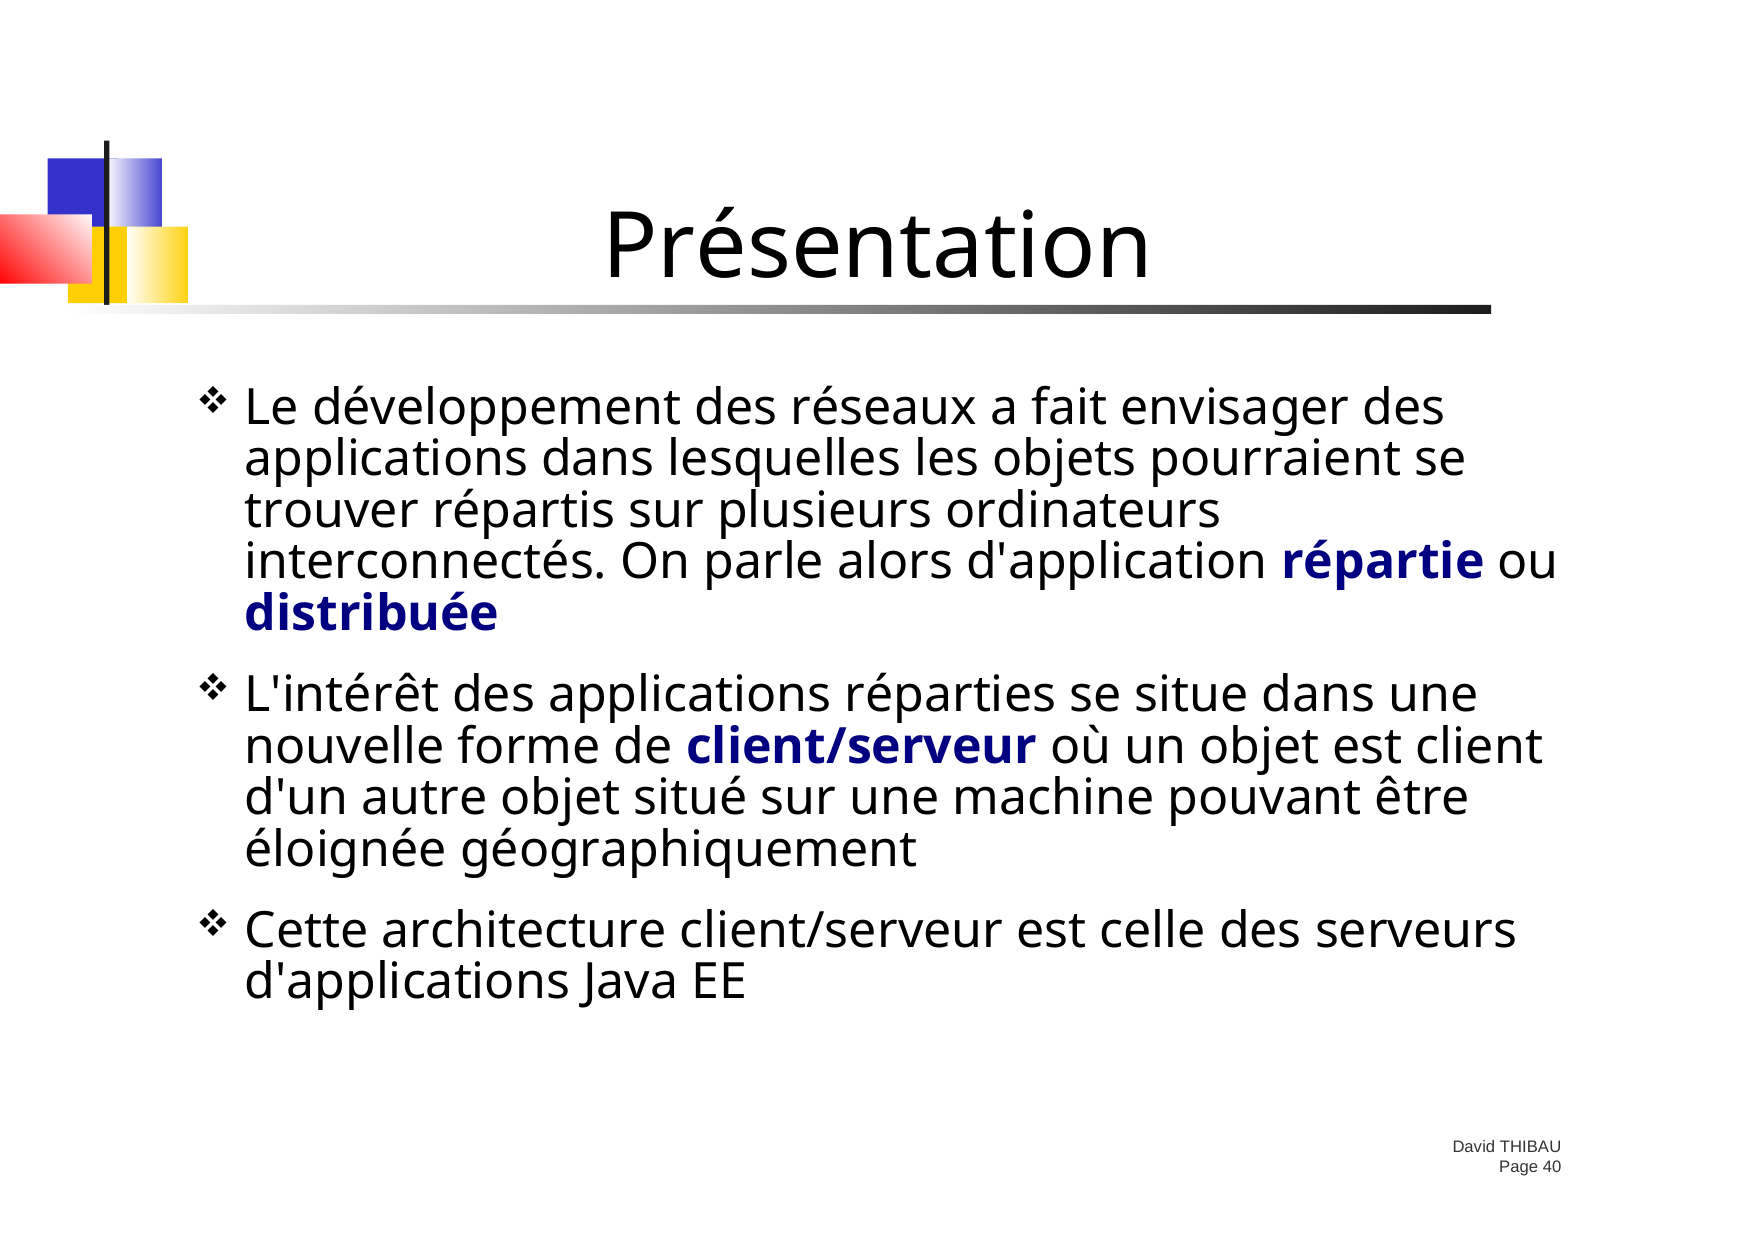

# Présentation
Le développement des réseaux a fait envisager des applications dans lesquelles les objets pourraient se trouver répartis sur plusieurs ordinateurs interconnectés. On parle alors d'application répartie ou distribuée
L'intérêt des applications réparties se situe dans une nouvelle forme de client/serveur où un objet est client d'un autre objet situé sur une machine pouvant être éloignée géographiquement
Cette architecture client/serveur est celle des serveurs d'applications Java EE